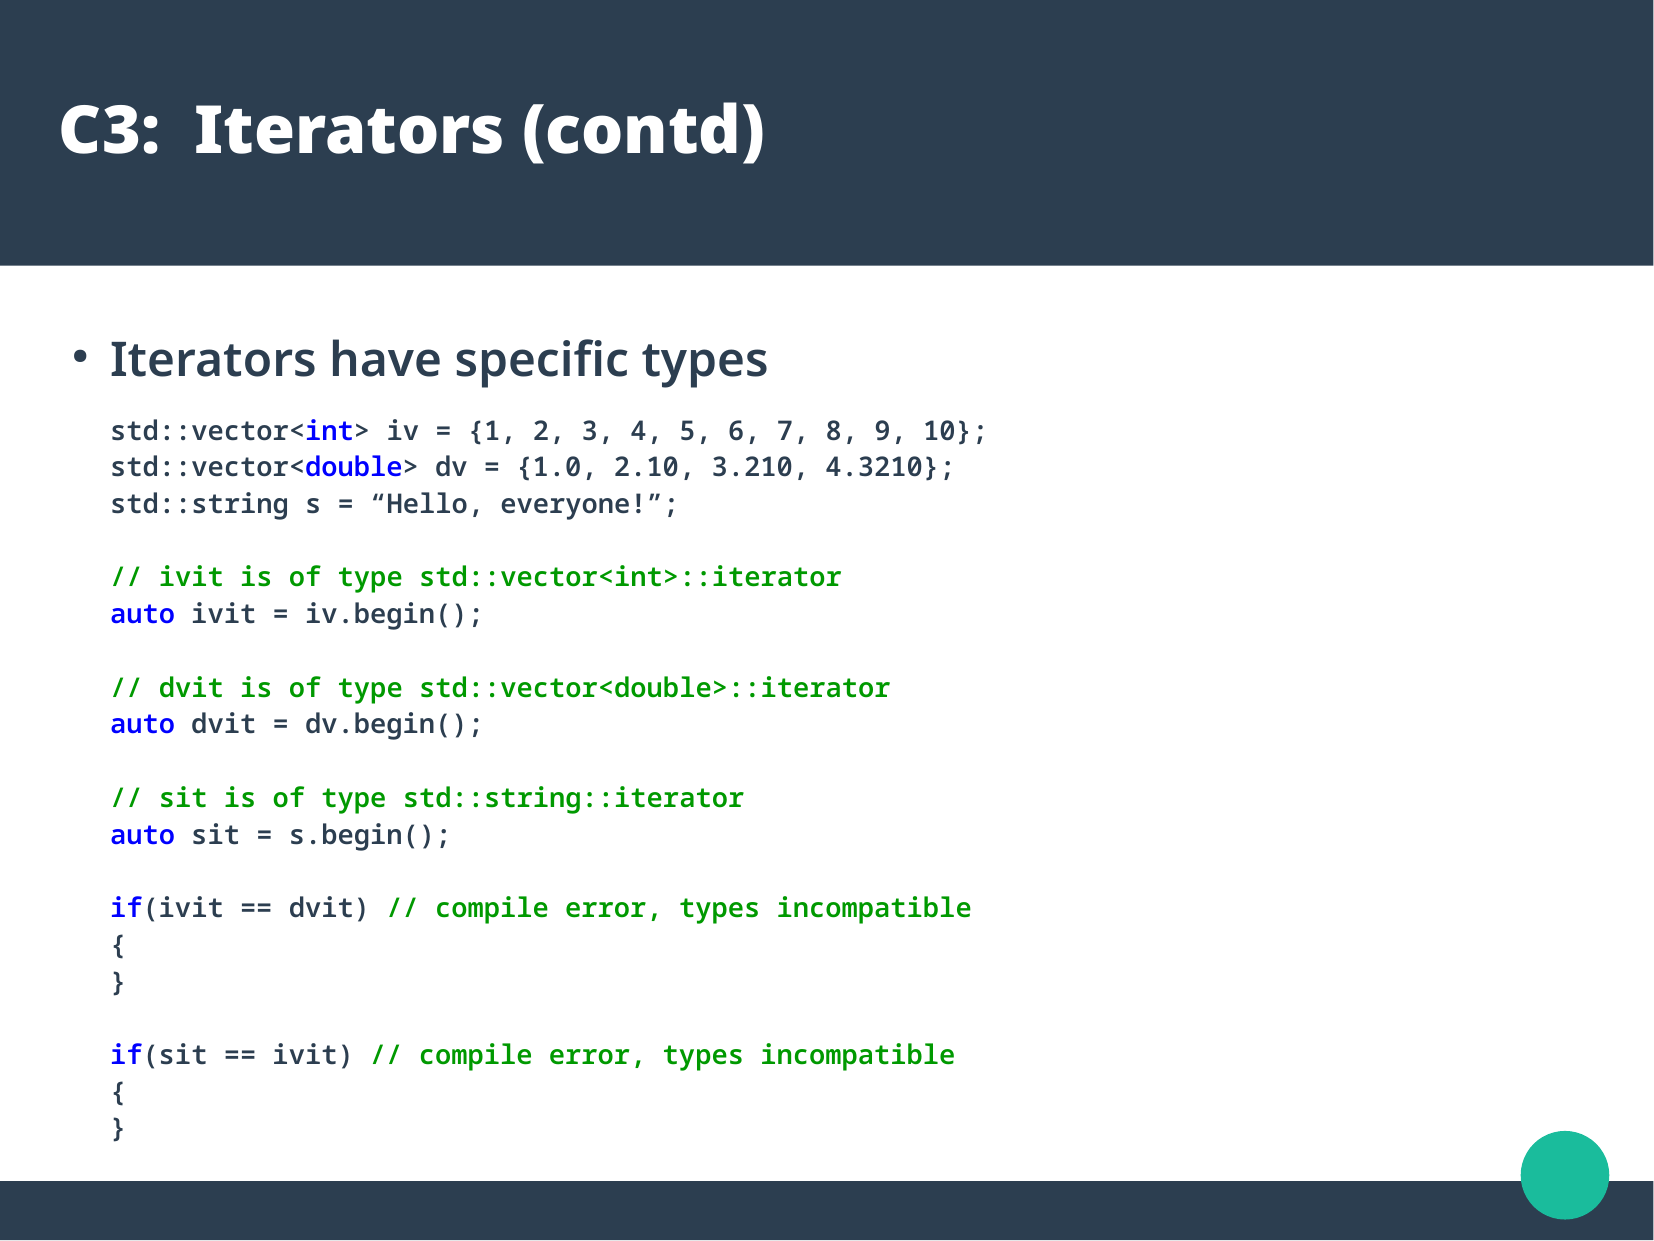

# C3: Iterators (contd)
Iterators have specific types
std::vector<int> iv = {1, 2, 3, 4, 5, 6, 7, 8, 9, 10};
std::vector<double> dv = {1.0, 2.10, 3.210, 4.3210};
std::string s = “Hello, everyone!”;
// ivit is of type std::vector<int>::iterator
auto ivit = iv.begin();
// dvit is of type std::vector<double>::iterator
auto dvit = dv.begin();
// sit is of type std::string::iterator
auto sit = s.begin();
if(ivit == dvit) // compile error, types incompatible
{
}
if(sit == ivit) // compile error, types incompatible
{
}